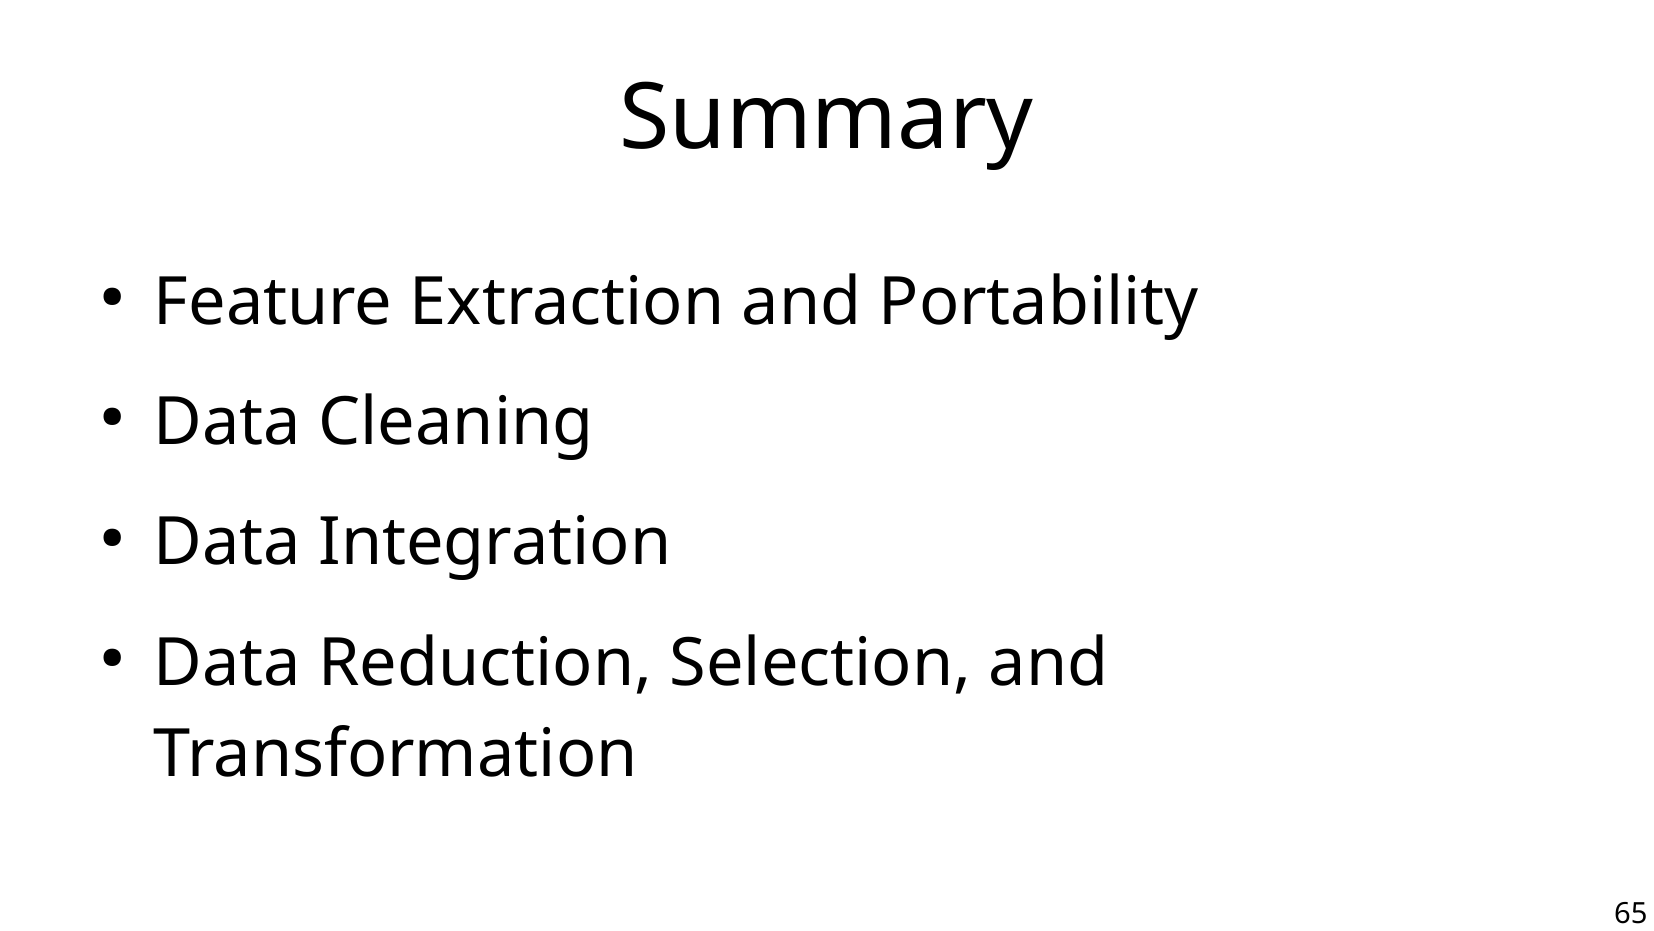

# Summary
Feature Extraction and Portability
Data Cleaning
Data Integration
Data Reduction, Selection, and Transformation
65